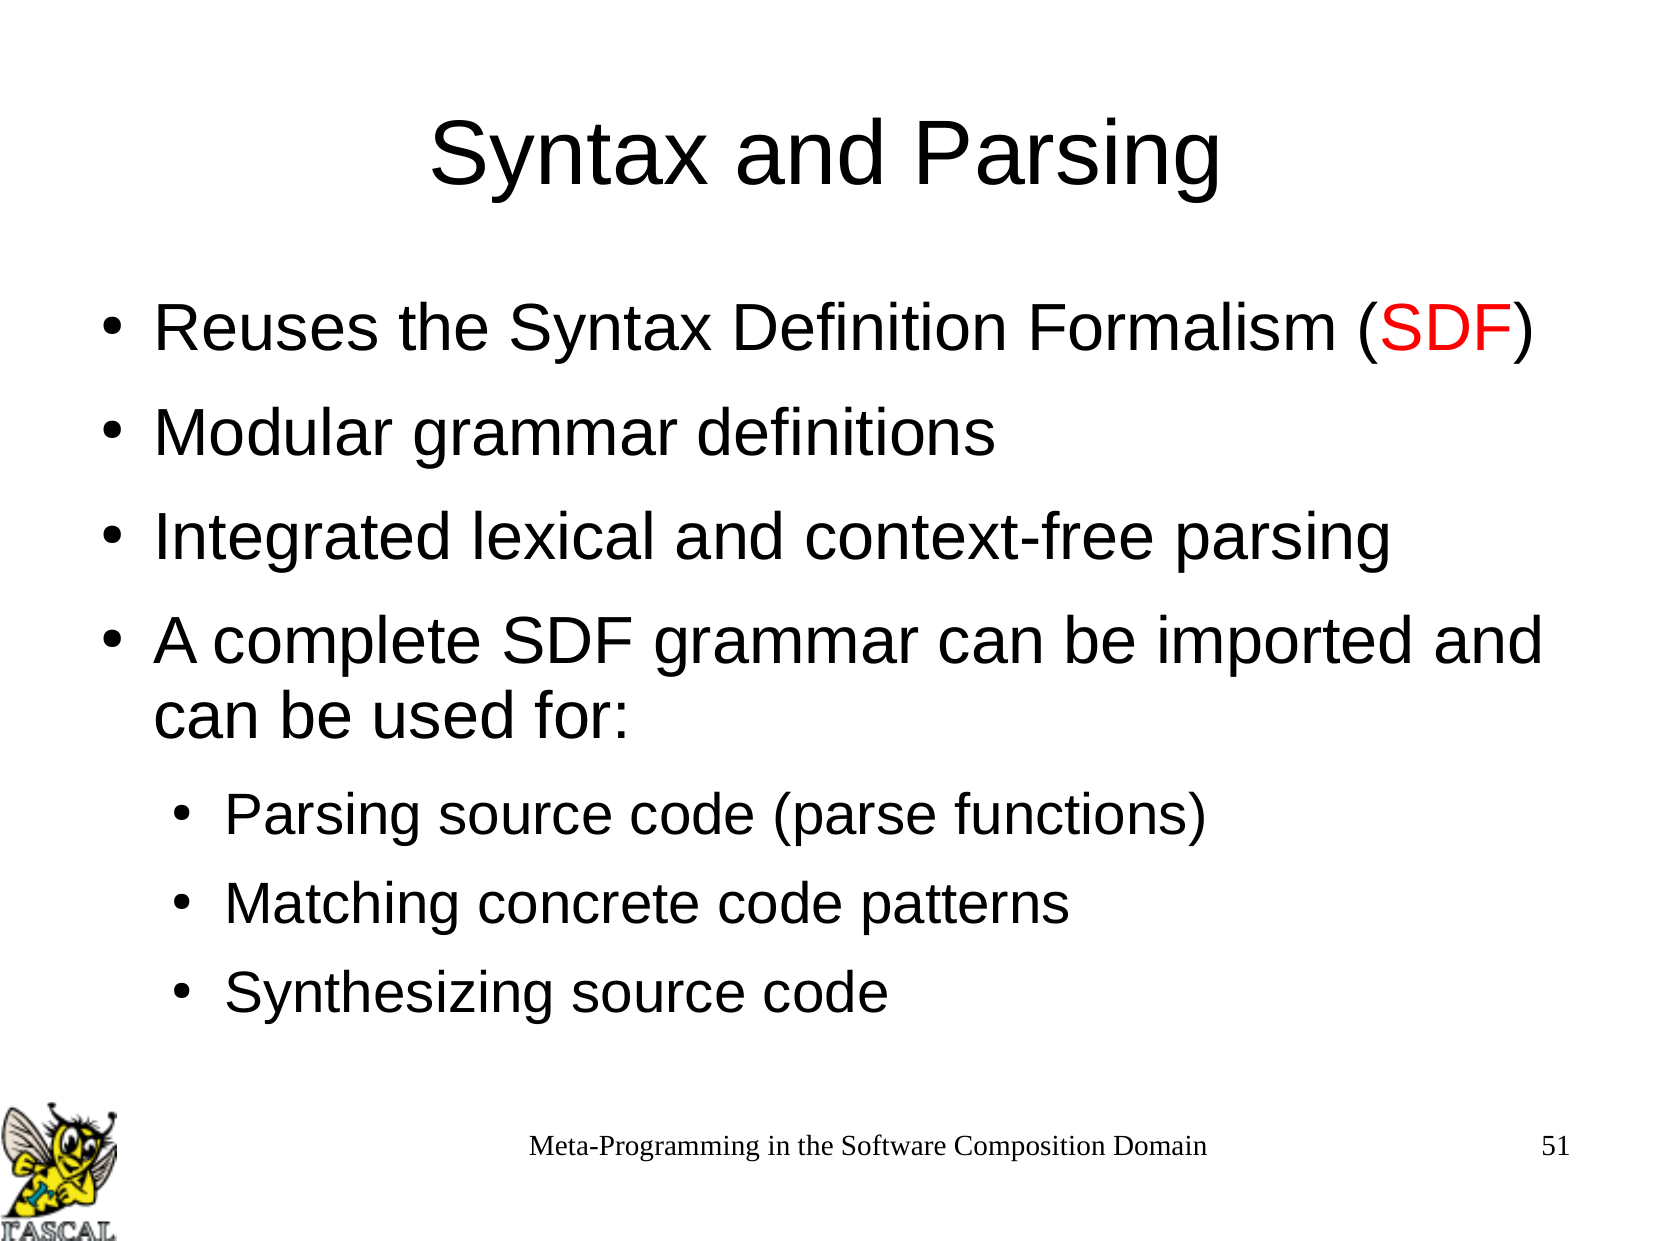

# Syntax and Parsing
Reuses the Syntax Definition Formalism (SDF)
Modular grammar definitions
Integrated lexical and context-free parsing
A complete SDF grammar can be imported and can be used for:
Parsing source code (parse functions)
Matching concrete code patterns
Synthesizing source code
51